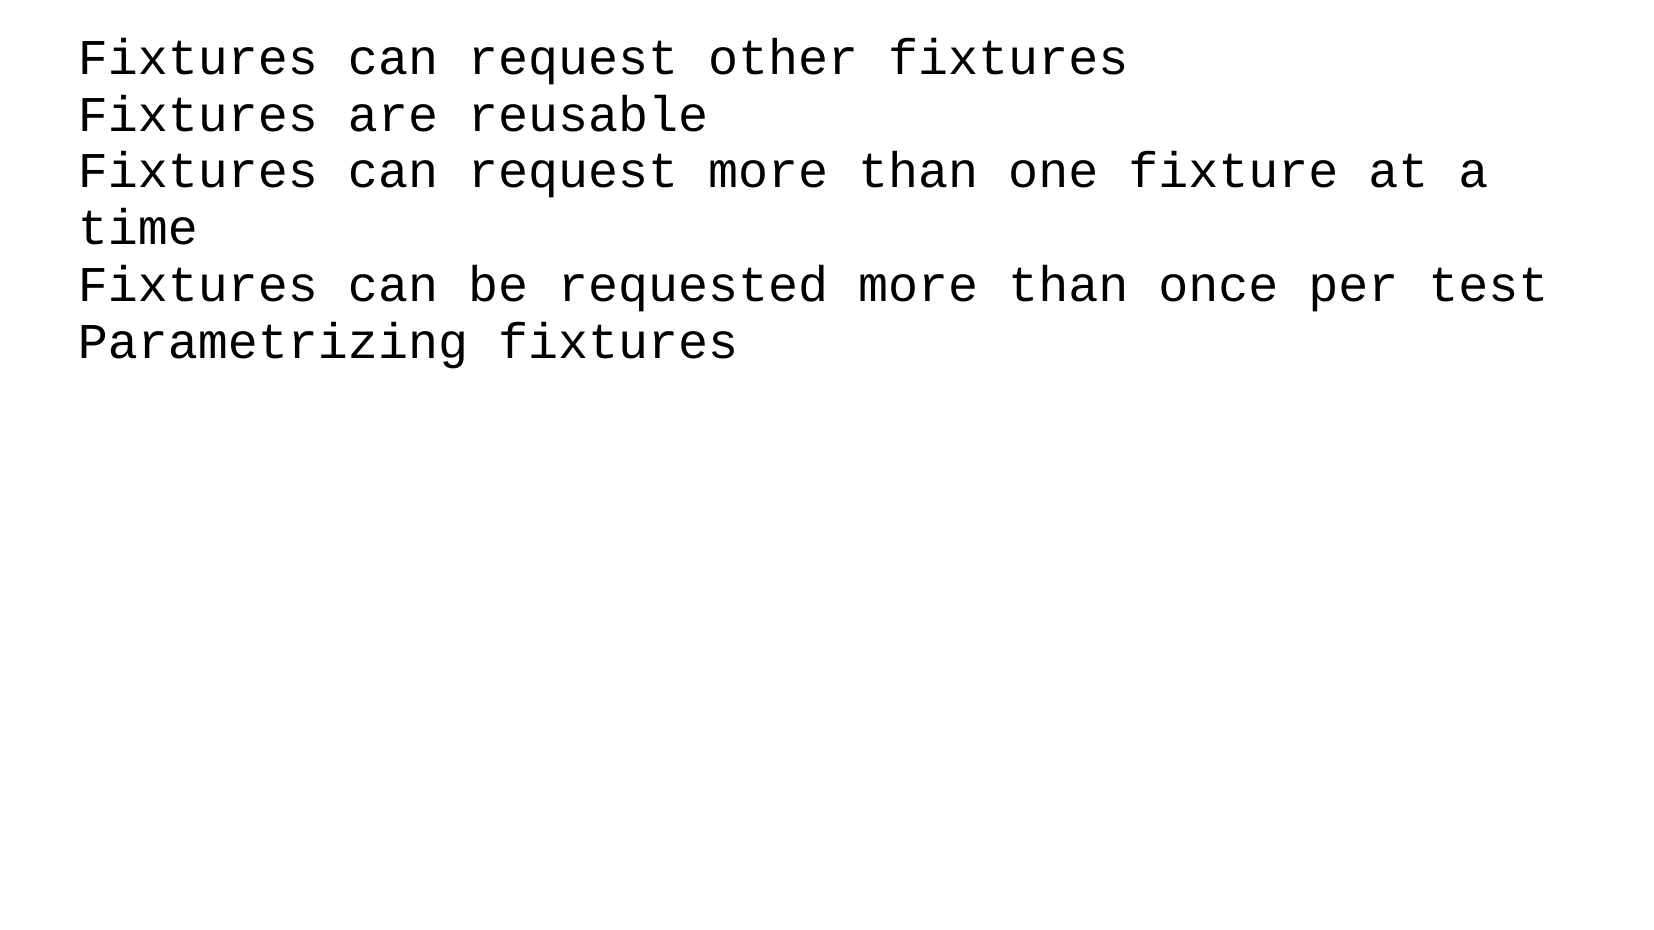

Fixtures can request other fixtures
Fixtures are reusable
Fixtures can request more than one fixture at a time
Fixtures can be requested more than once per test
Parametrizing fixtures